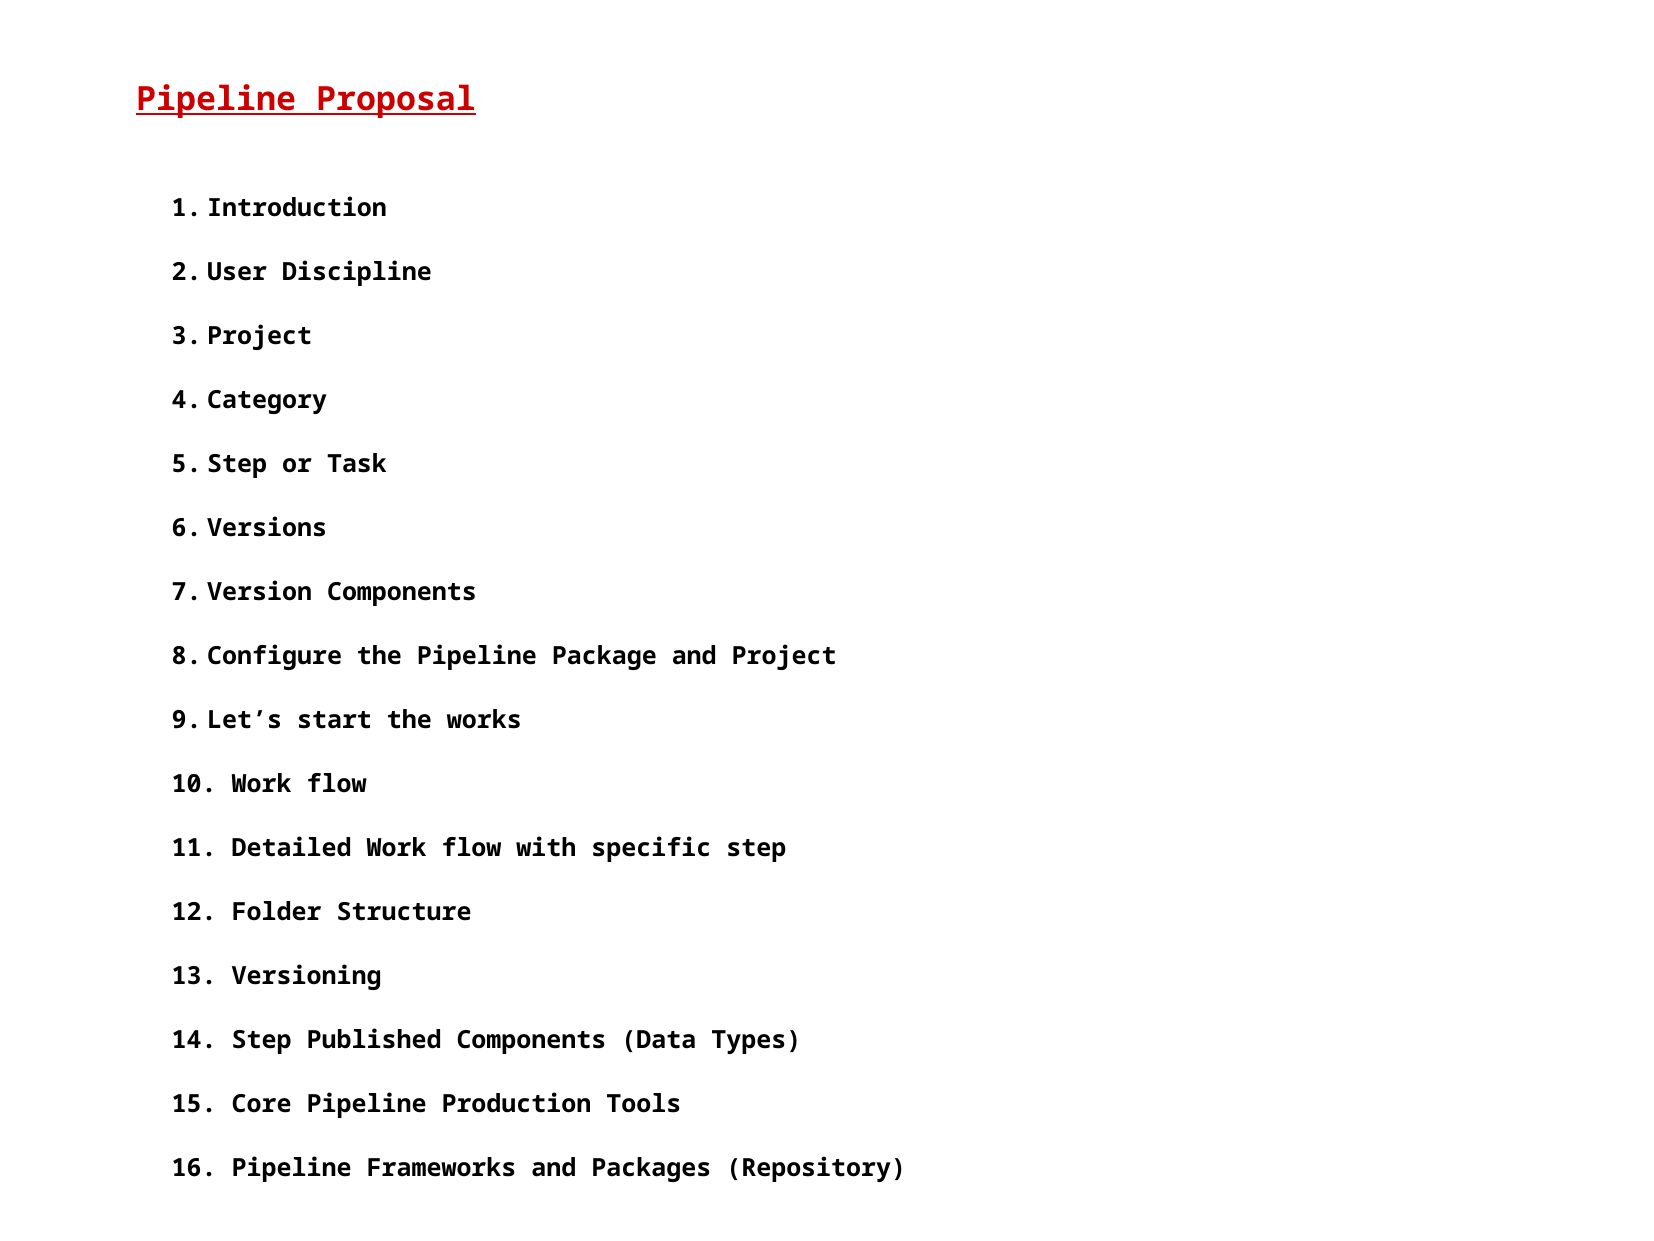

Pipeline Proposal
Introduction
User Discipline
Project
Category
Step or Task
Versions
Version Components
Configure the Pipeline Package and Project
Let’s start the works
 Work flow
 Detailed Work flow with specific step
 Folder Structure
 Versioning
 Step Published Components (Data Types)
 Core Pipeline Production Tools
 Pipeline Frameworks and Packages (Repository)